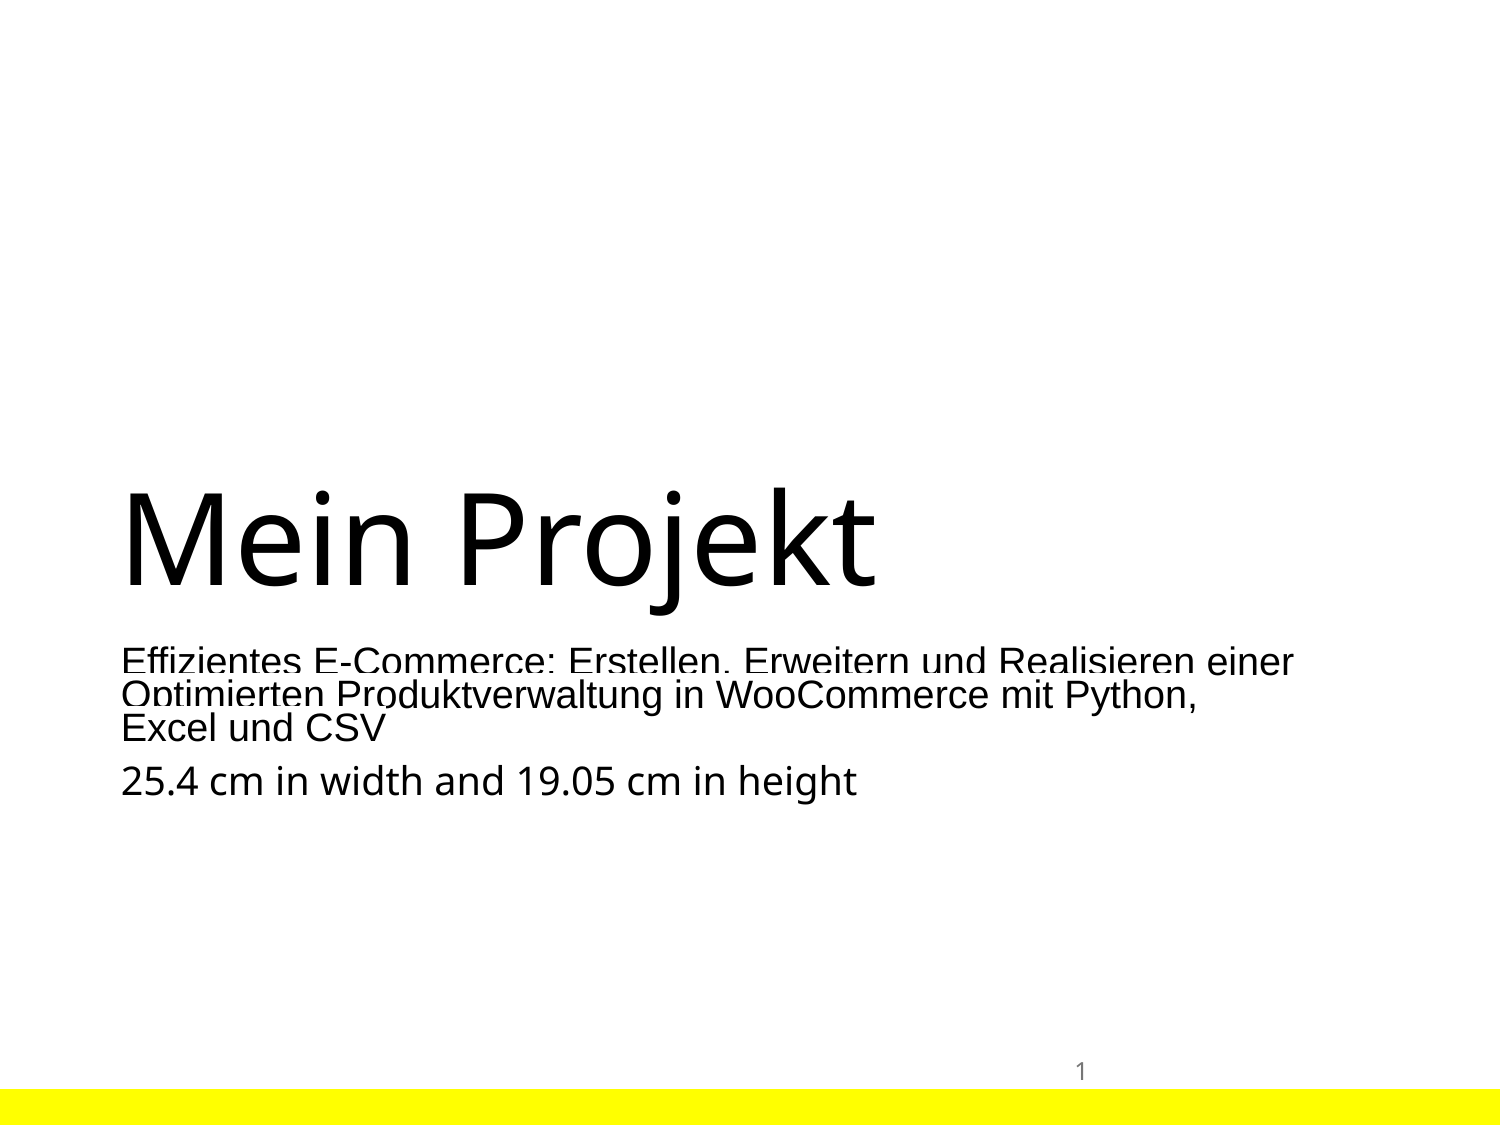

# Mein Projekt
Effizientes E-Commerce: Erstellen, Erweitern und Realisieren einer Optimierten Produktverwaltung in WooCommerce mit Python, Excel und CSV
25.4 cm in width and 19.05 cm in height